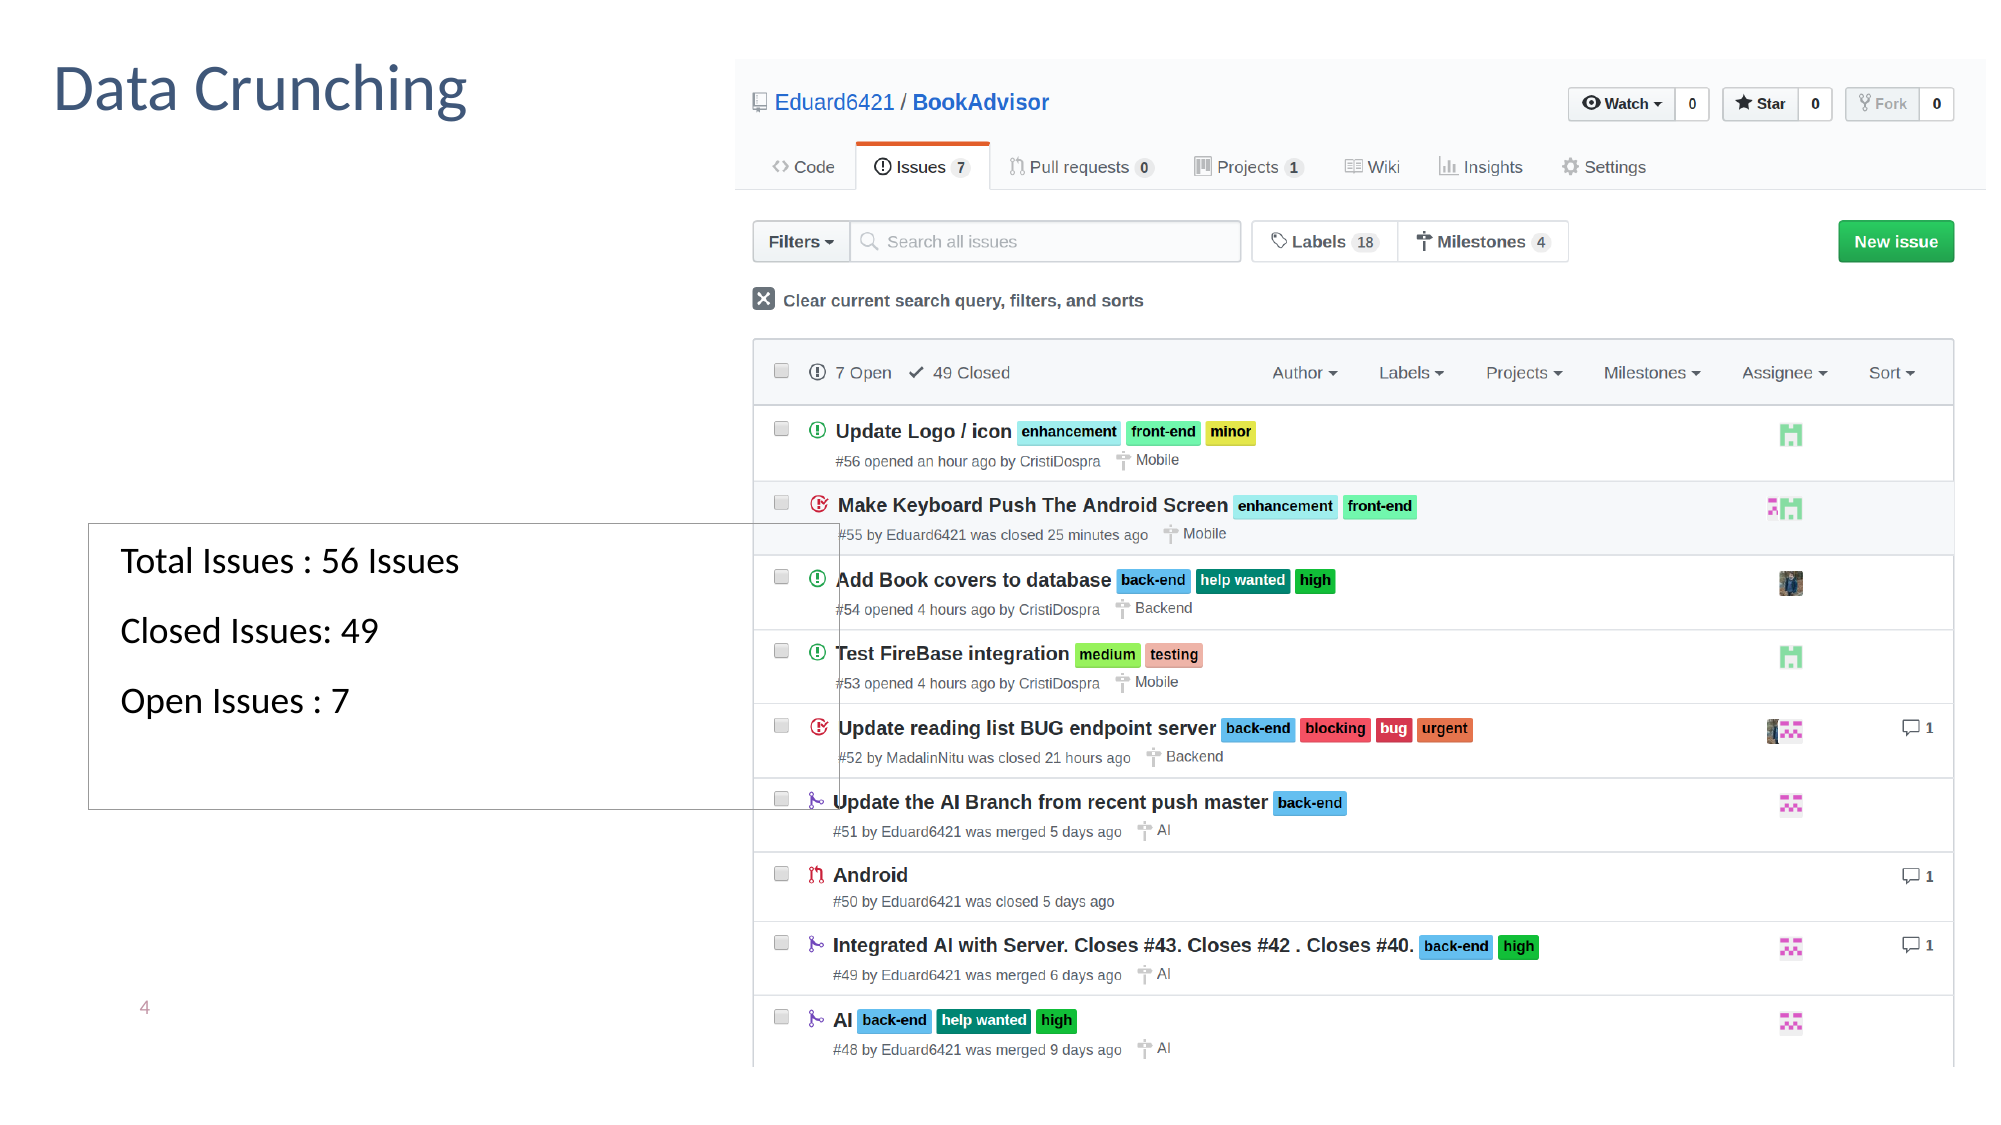

# Data Crunching
Total Issues : 56 Issues
Closed Issues: 49
Open Issues : 7
ADD A FOOTER